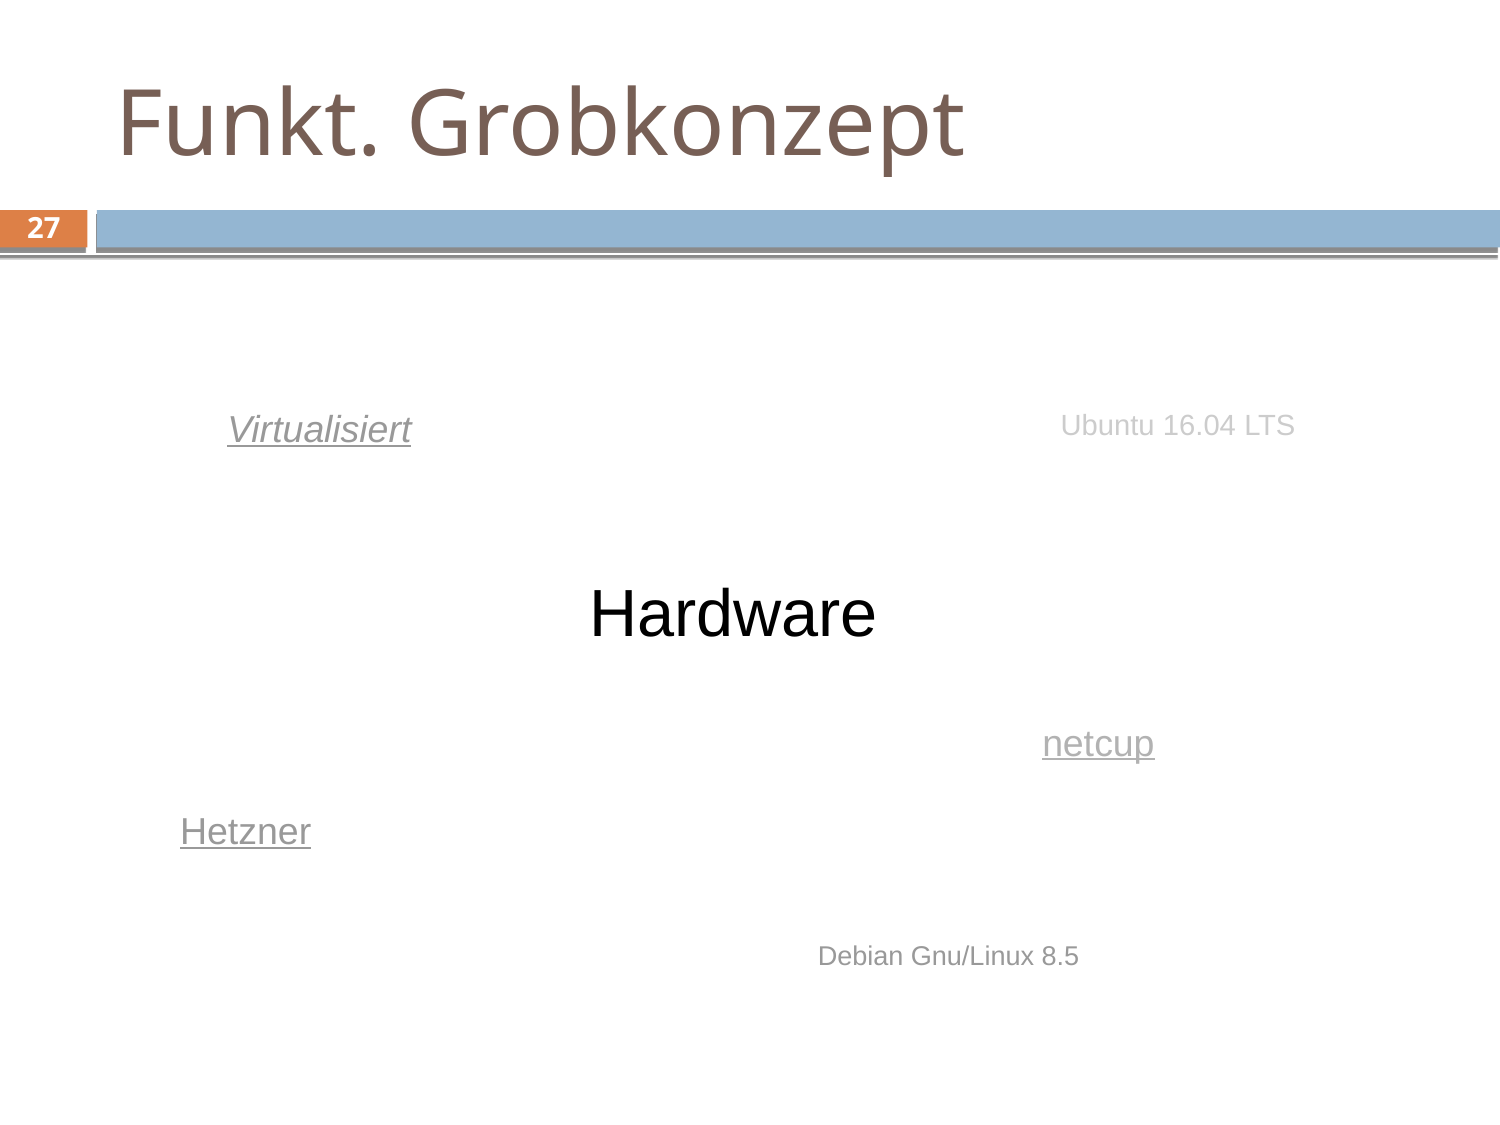

# Funkt. Grobkonzept
27
Hardware
Virtualisiert
Ubuntu 16.04 LTS
netcup
Hetzner
Debian Gnu/Linux 8.5